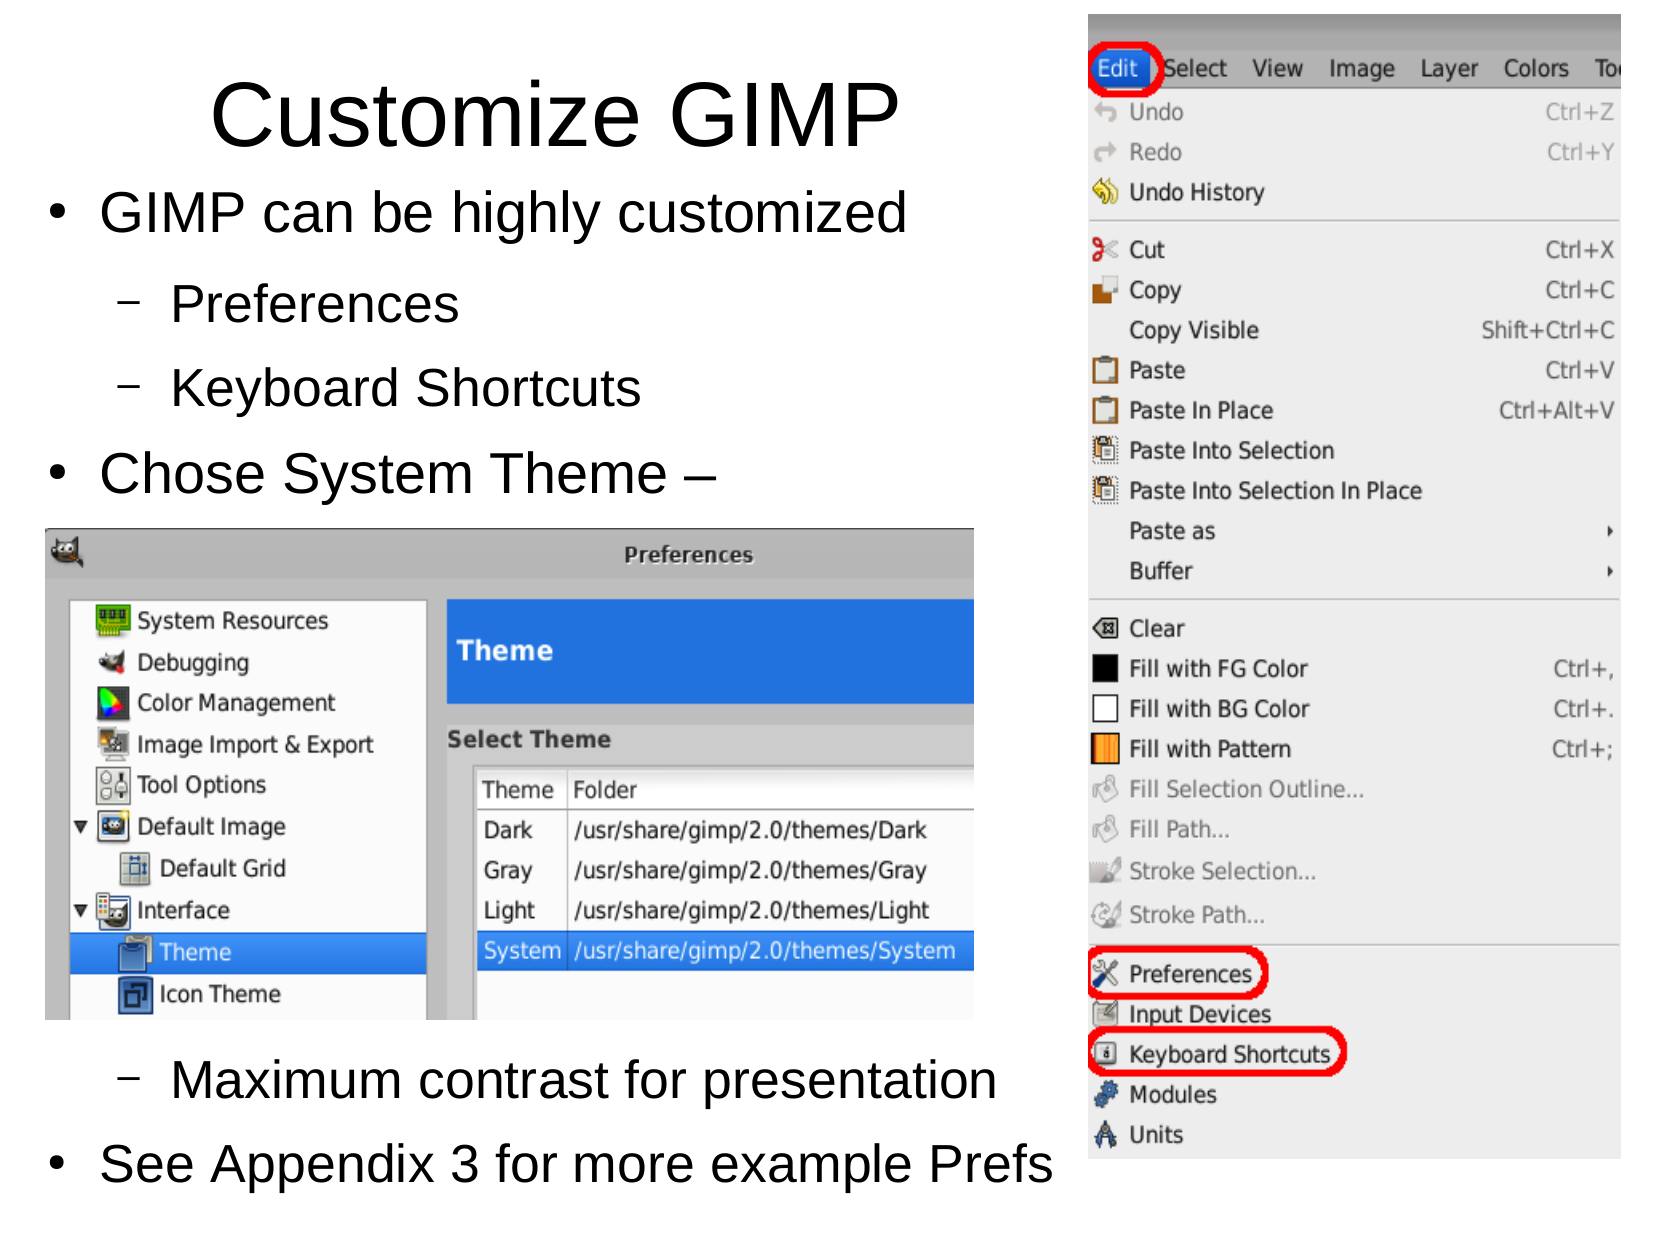

# Customize GIMP
GIMP can be highly customized
Preferences
Keyboard Shortcuts
Chose System Theme –
Maximum contrast for presentation
See Appendix 3 for more example Prefs
13